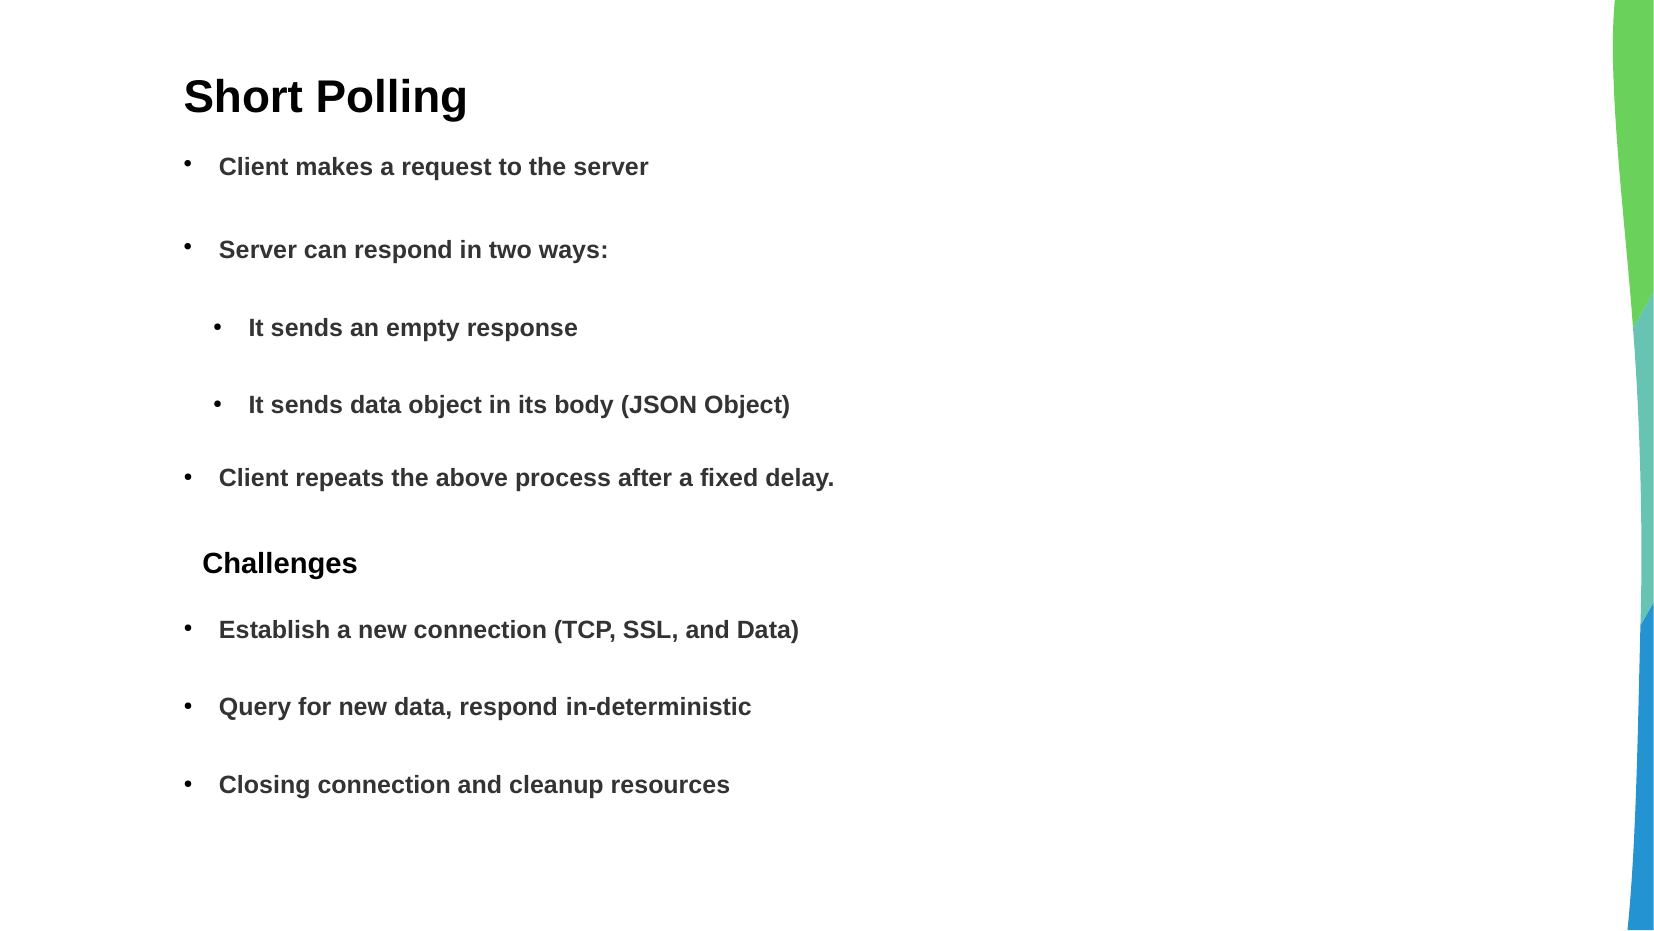

Short Polling
Client makes a request to the server
Server can respond in two ways:
It sends an empty response
It sends data object in its body (JSON Object)
Client repeats the above process after a fixed delay.
Challenges
Establish a new connection (TCP, SSL, and Data)
Query for new data, respond in-deterministic
Closing connection and cleanup resources